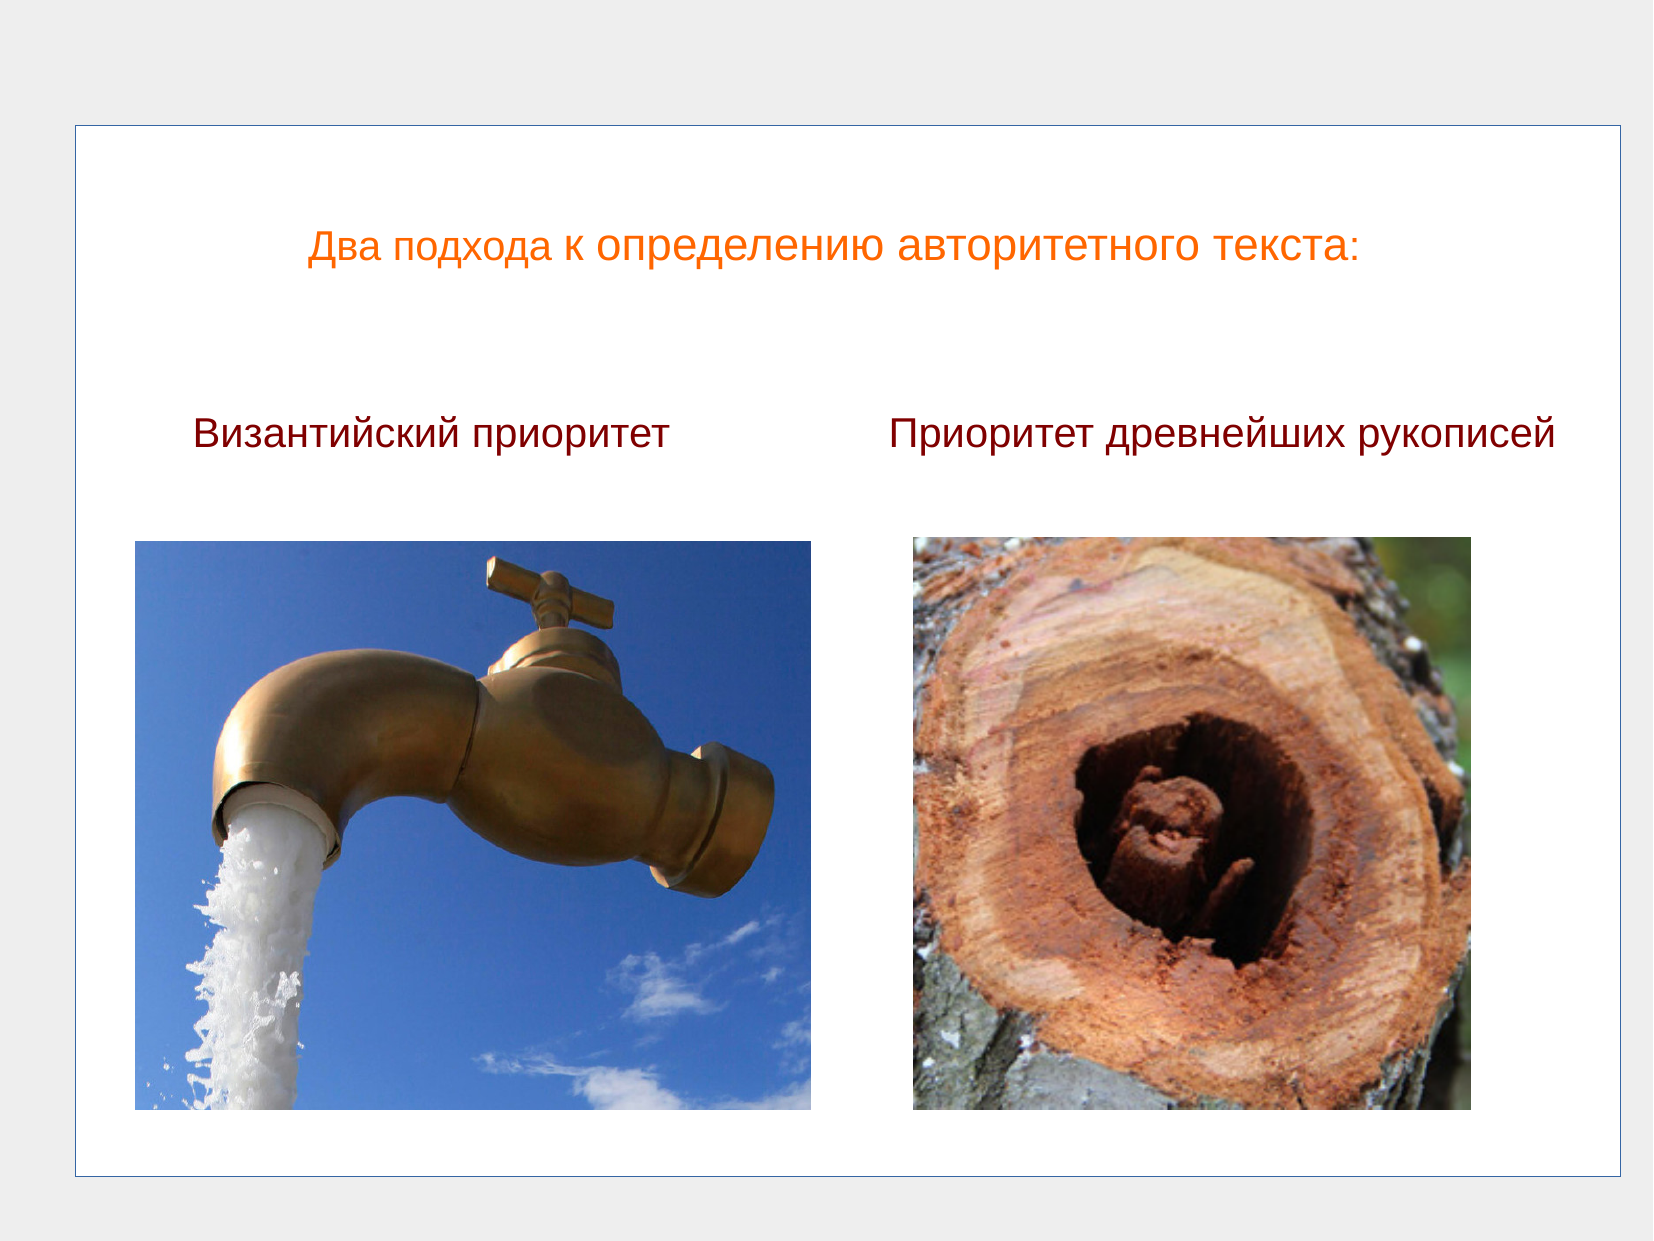

# Два подхода к определению авторитетного текста:
 Византийский приоритет Приоритет древнейших рукописей